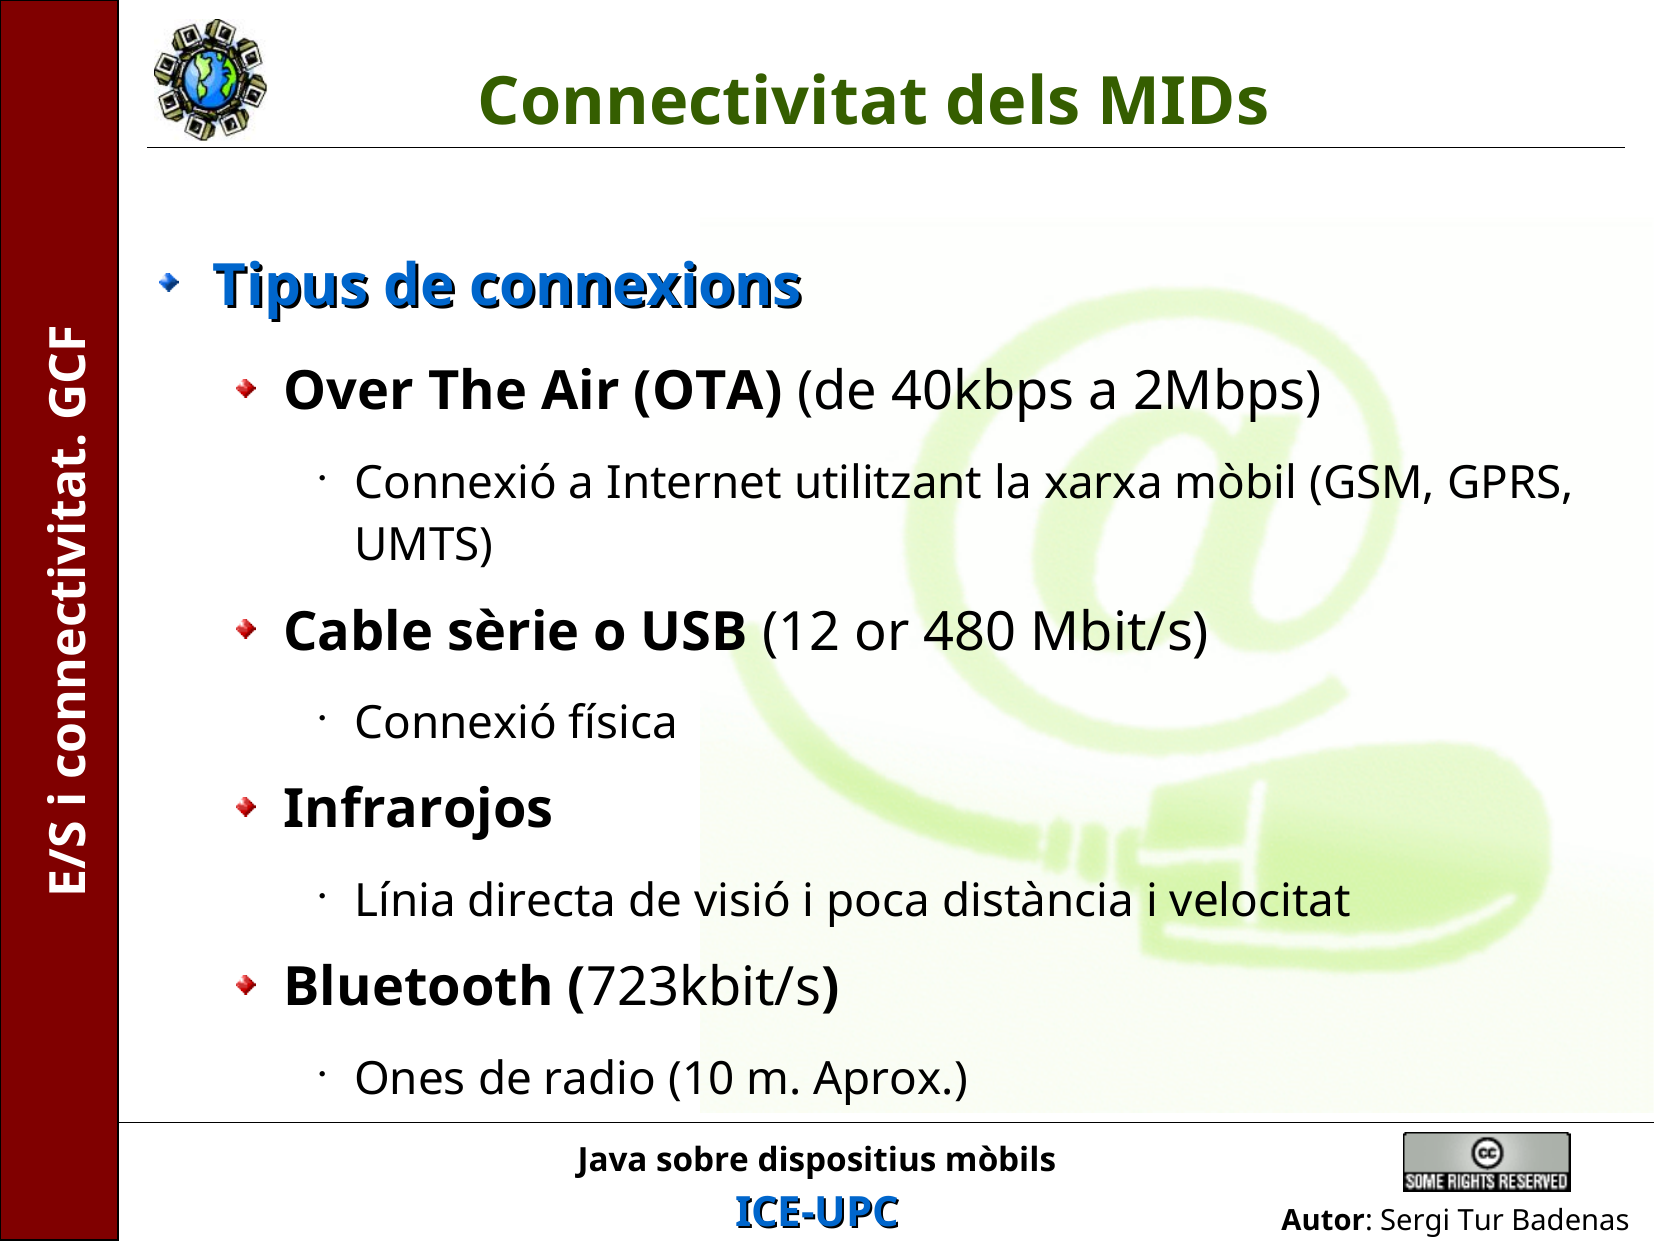

# Connectivitat dels MIDs
Tipus de connexions
Over The Air (OTA) (de 40kbps a 2Mbps)
Connexió a Internet utilitzant la xarxa mòbil (GSM, GPRS, UMTS)
Cable sèrie o USB (12 or 480 Mbit/s)
Connexió física
Infrarojos
Línia directa de visió i poca distància i velocitat
Bluetooth (723kbit/s)
Ones de radio (10 m. Aprox.)